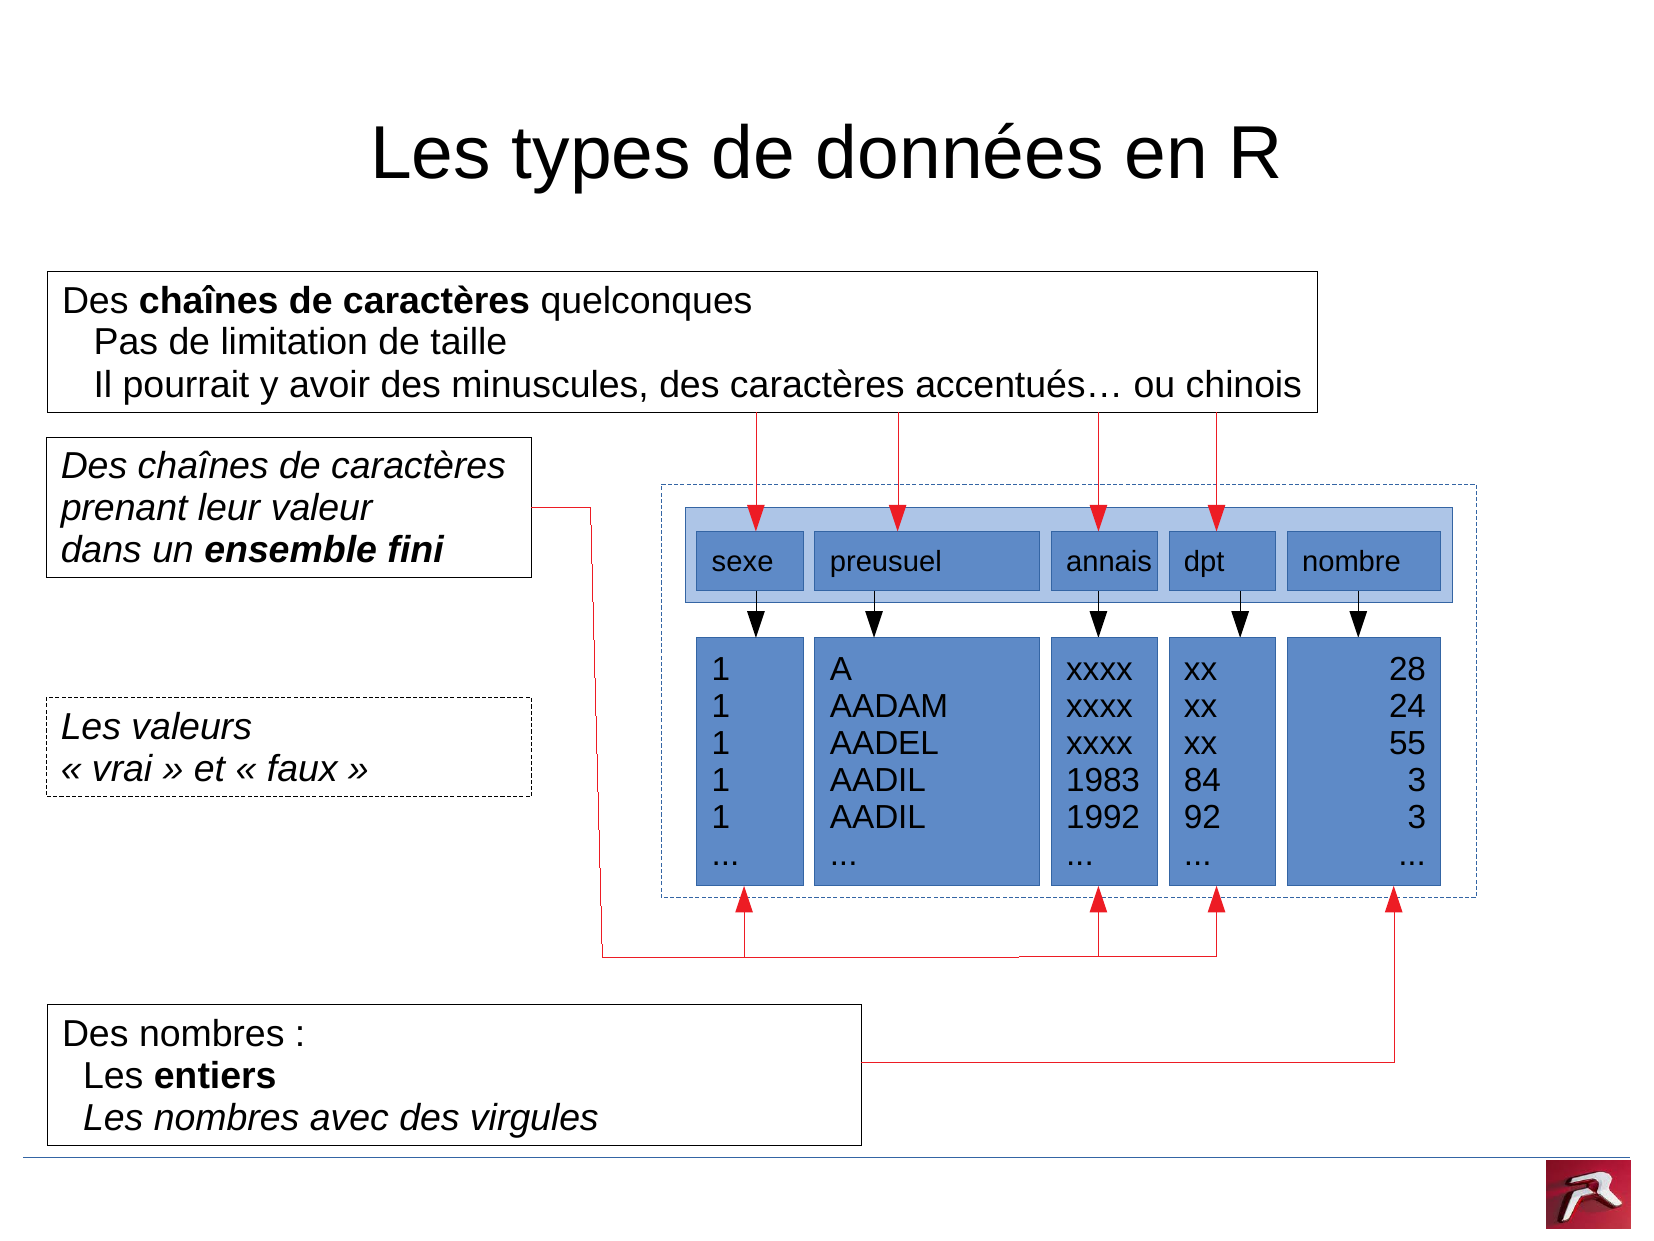

# Les types de données en R
Des chaînes de caractères quelconques
 Pas de limitation de taille
 Il pourrait y avoir des minuscules, des caractères accentués… ou chinois
Des chaînes de caractères
prenant leur valeur
dans un ensemble fini
sexe
preusuel
annais
dpt
nombre
1
1
1
1
1
...
A
AADAM
AADEL
AADIL
AADIL
...
xxxx
xxxx
xxxx
1983
1992
...
xx
xx
xx
84
92
...
28
24
55
3
3
...
Les valeurs
« vrai » et « faux »
Des nombres :
 Les entiers
 Les nombres avec des virgules